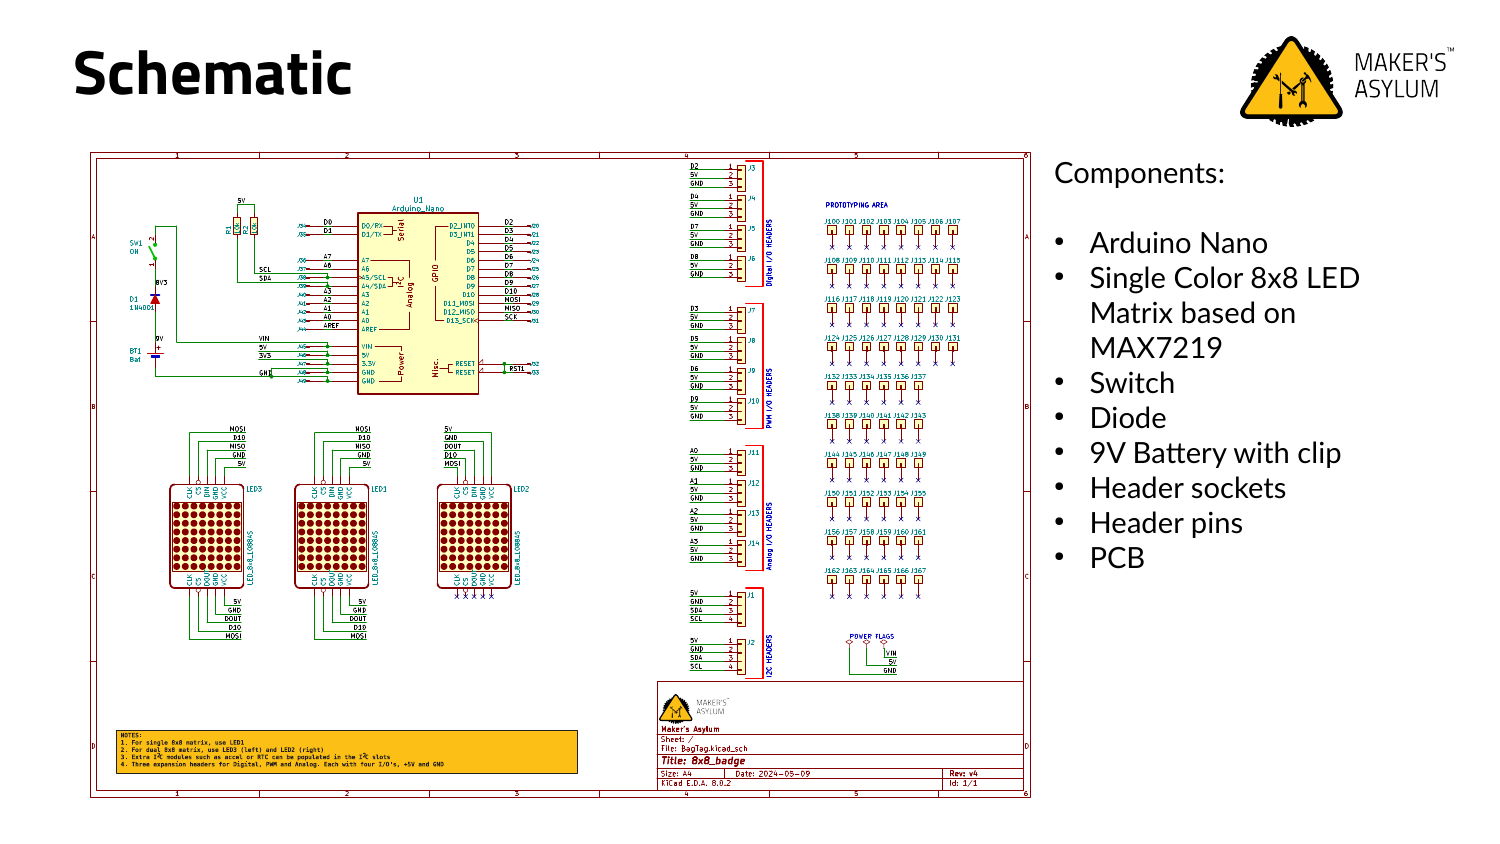

Schematic
Components:
Arduino Nano
Single Color 8x8 LED Matrix based on MAX7219
Switch
Diode
9V Battery with clip
Header sockets
Header pins
PCB